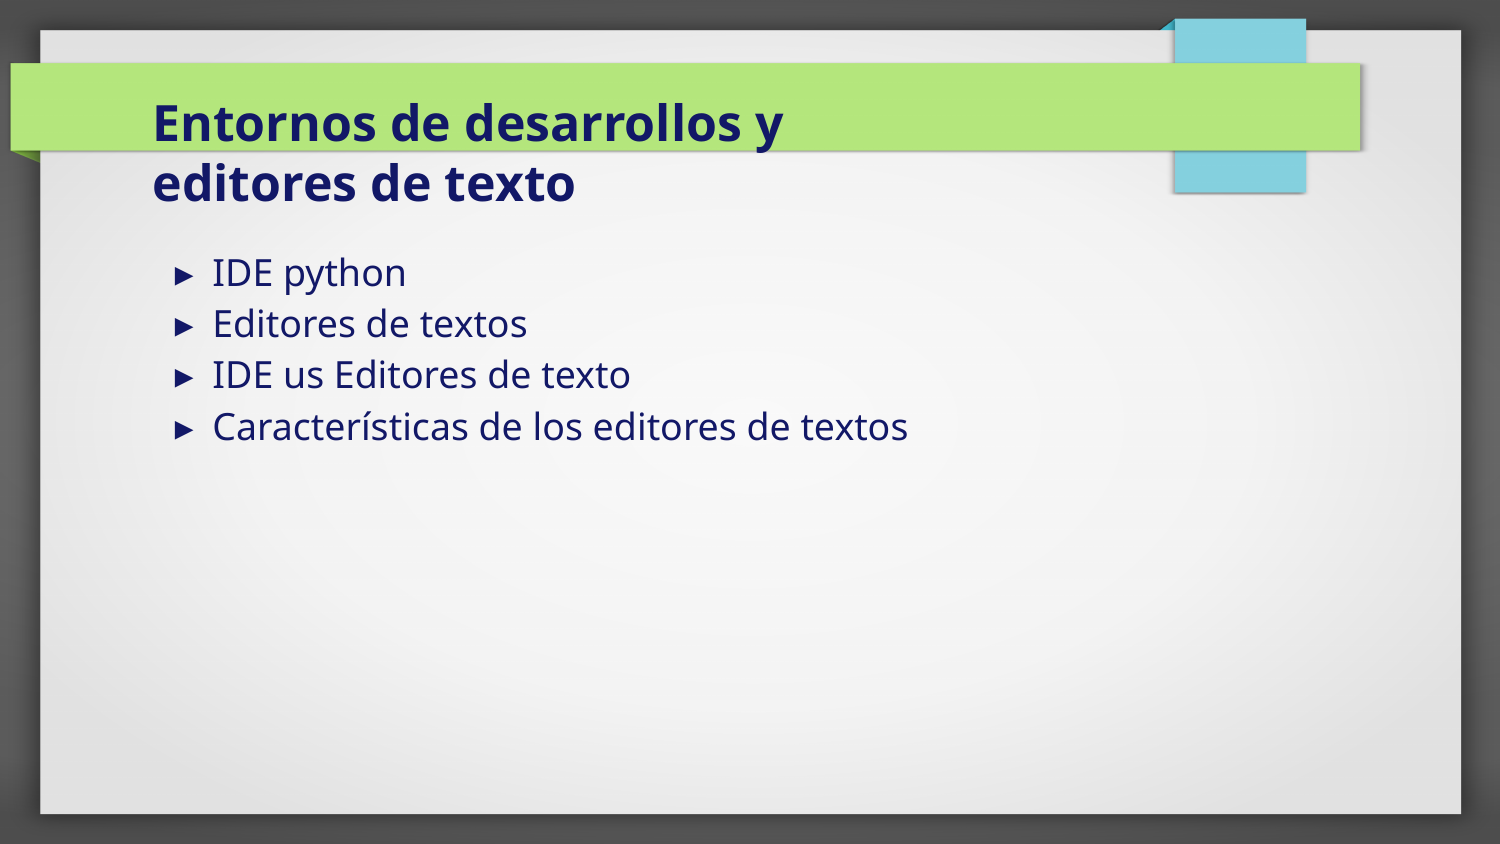

# Entornos de desarrollos y editores de texto
IDE python
Editores de textos
IDE us Editores de texto
Características de los editores de textos